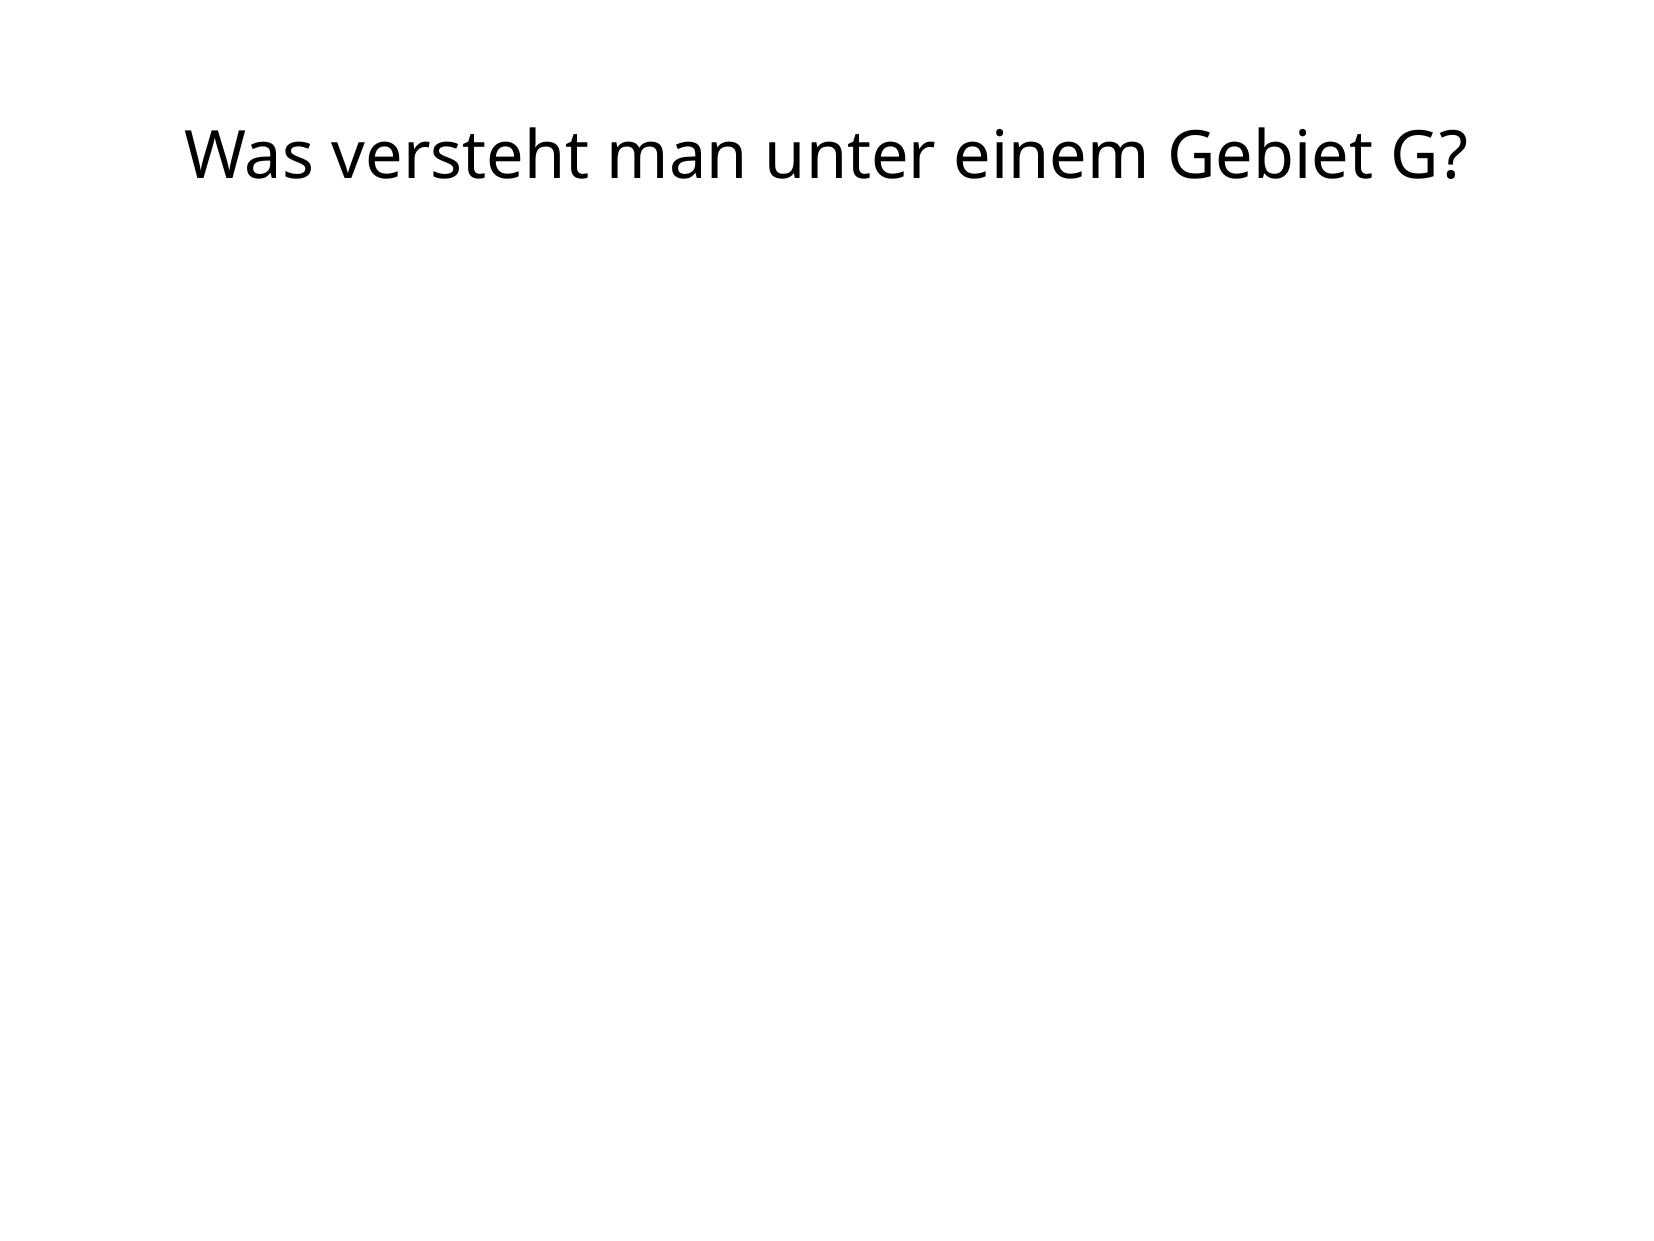

# Was versteht man unter einem Gebiet G?